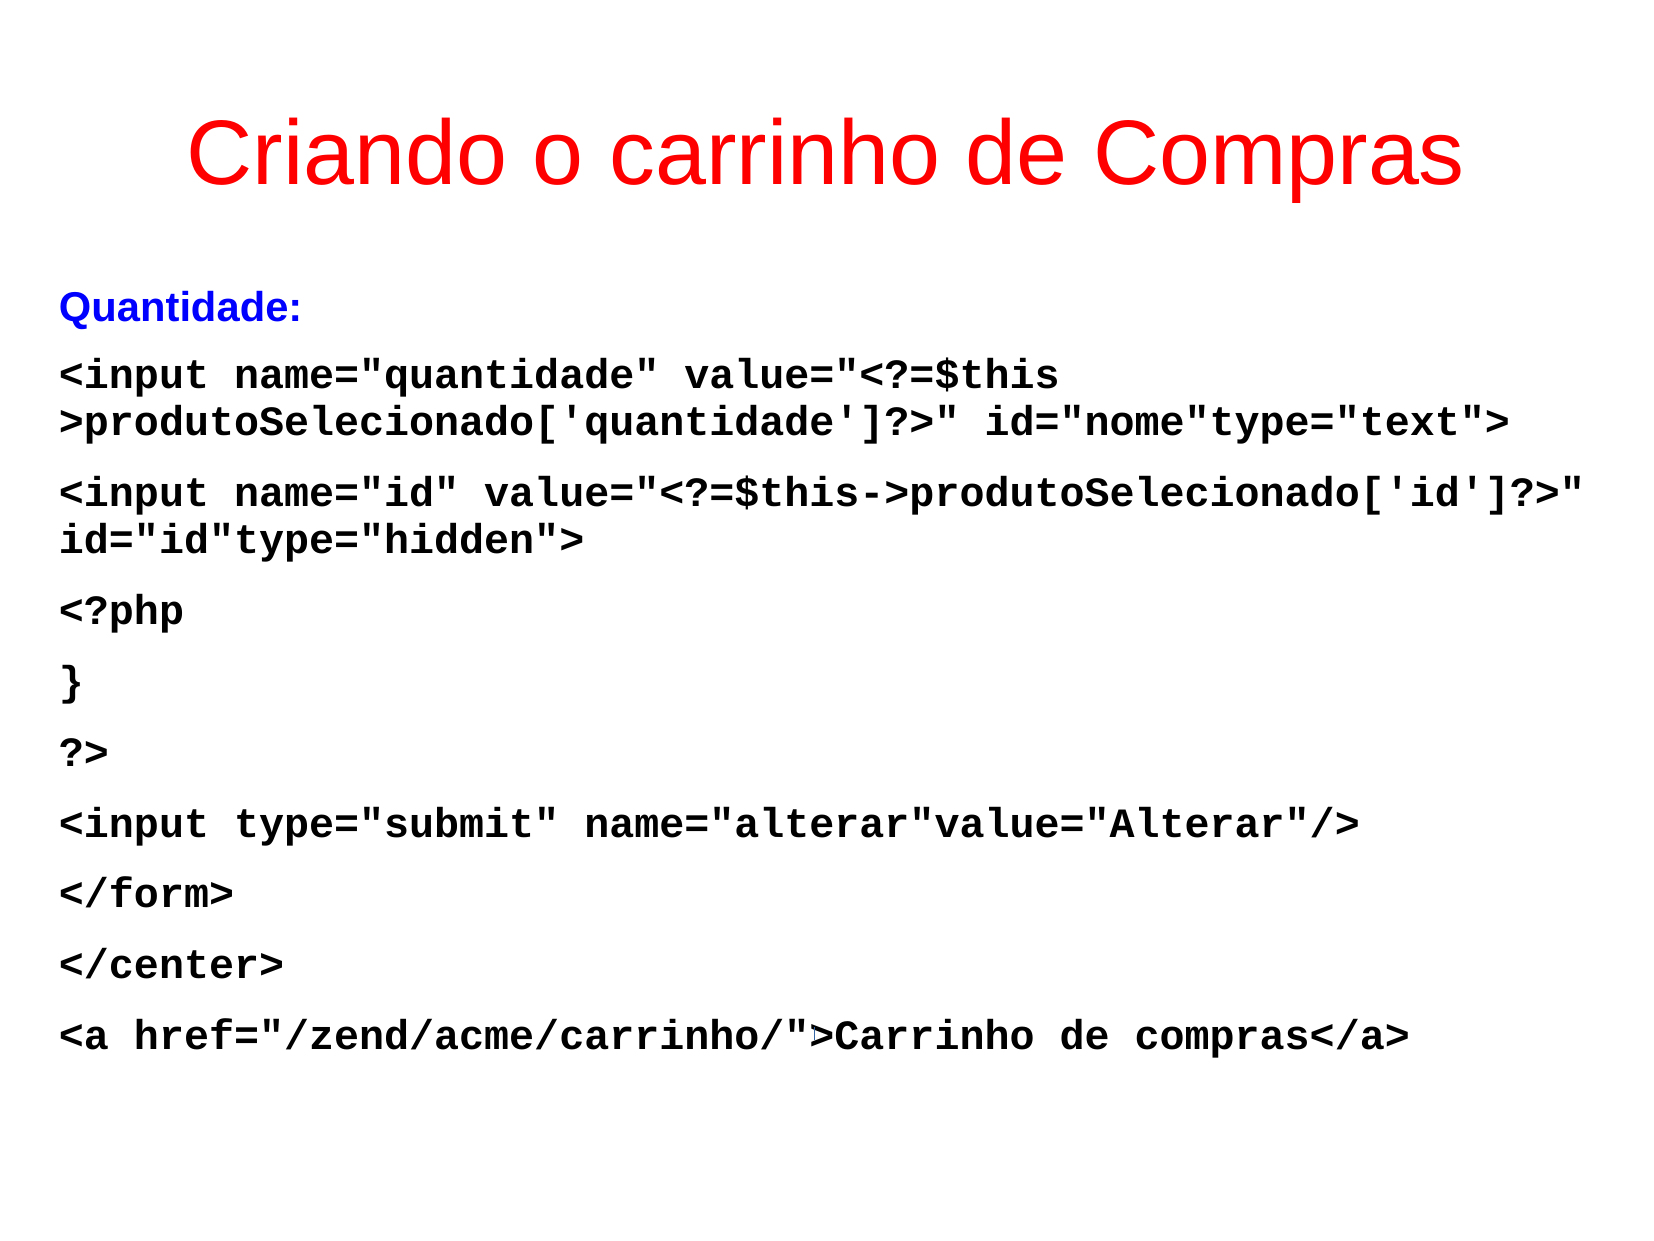

# Criando o carrinho de Compras
Quantidade:
<input name="quantidade" value="<?=$this >produtoSelecionado['quantidade']?>" id="nome"type="text">
<input name="id" value="<?=$this->produtoSelecionado['id']?>" id="id"type="hidden">
<?php
}
?>
<input type="submit" name="alterar"value="Alterar"/>
</form>
</center>
<a href="/zend/acme/carrinho/">Carrinho de compras</a>